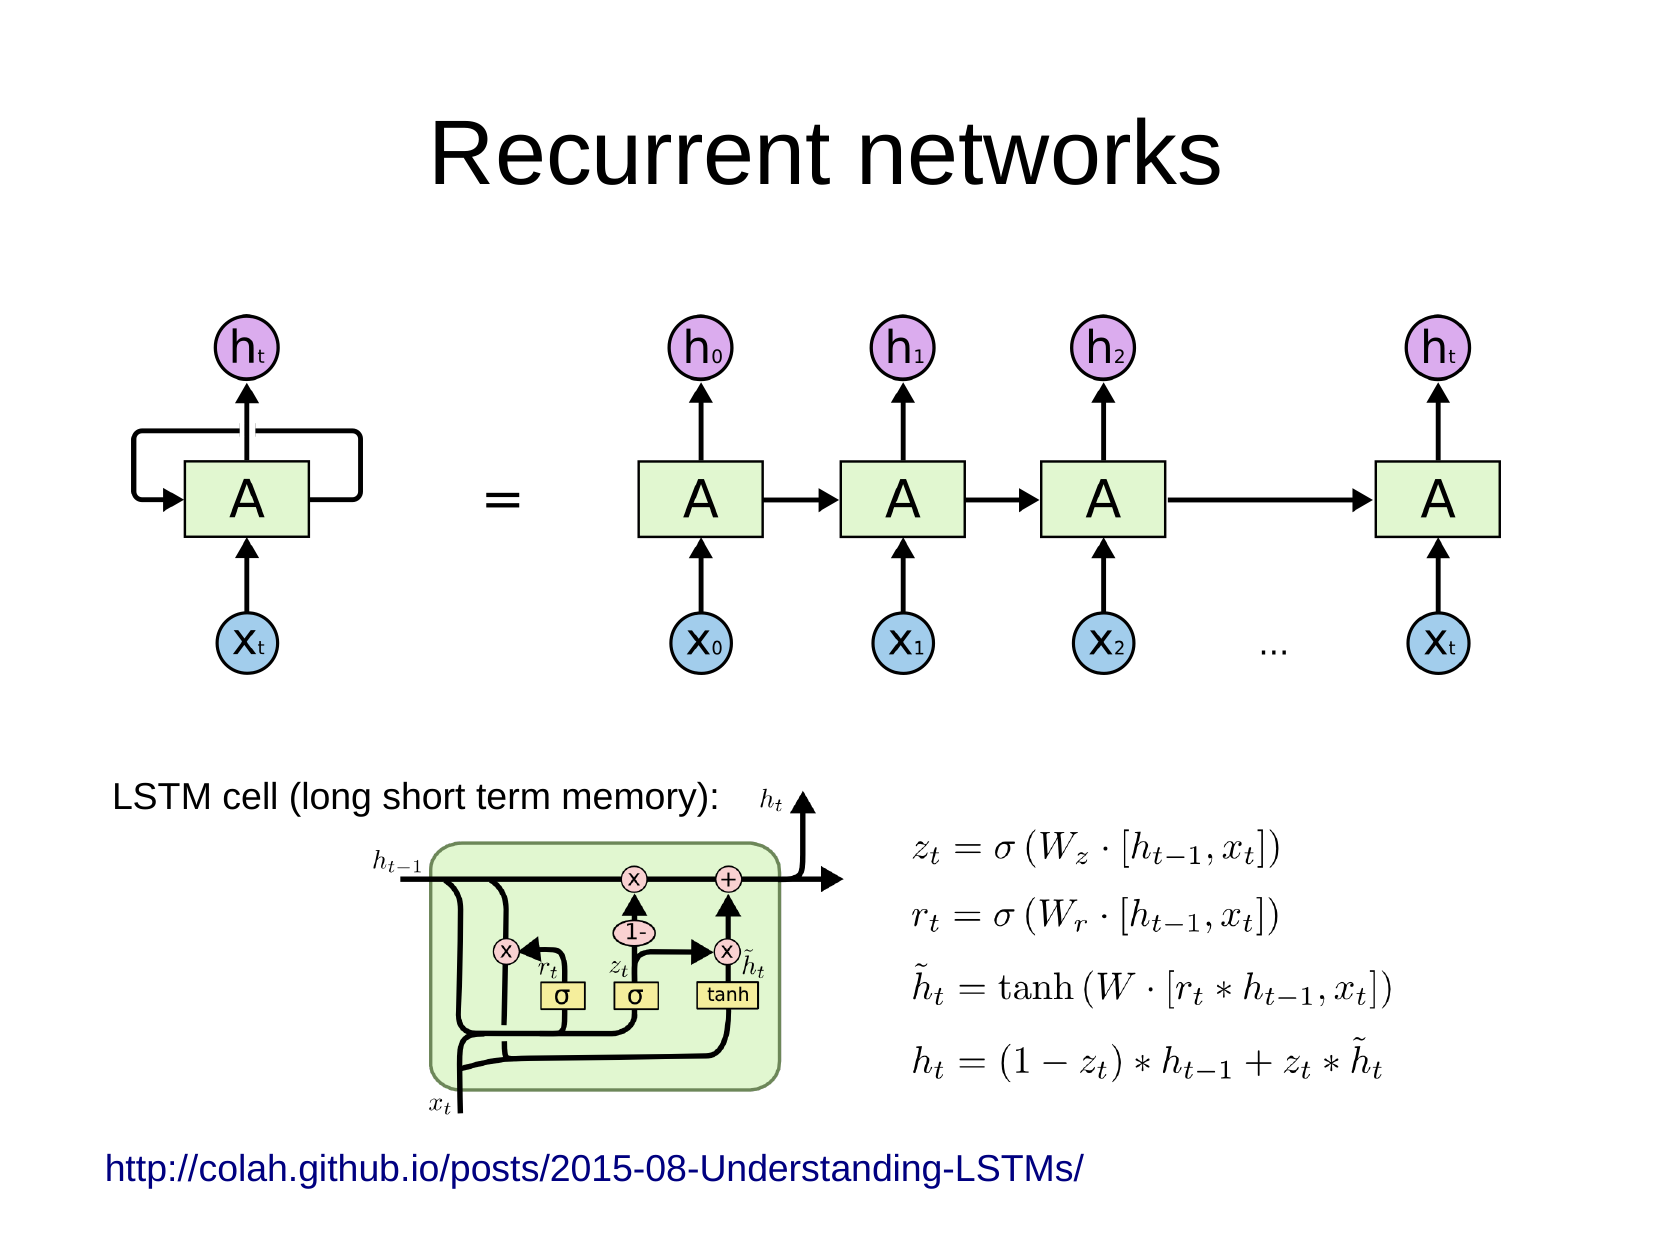

# Recurrent networks
LSTM cell (long short term memory):
http://colah.github.io/posts/2015-08-Understanding-LSTMs/